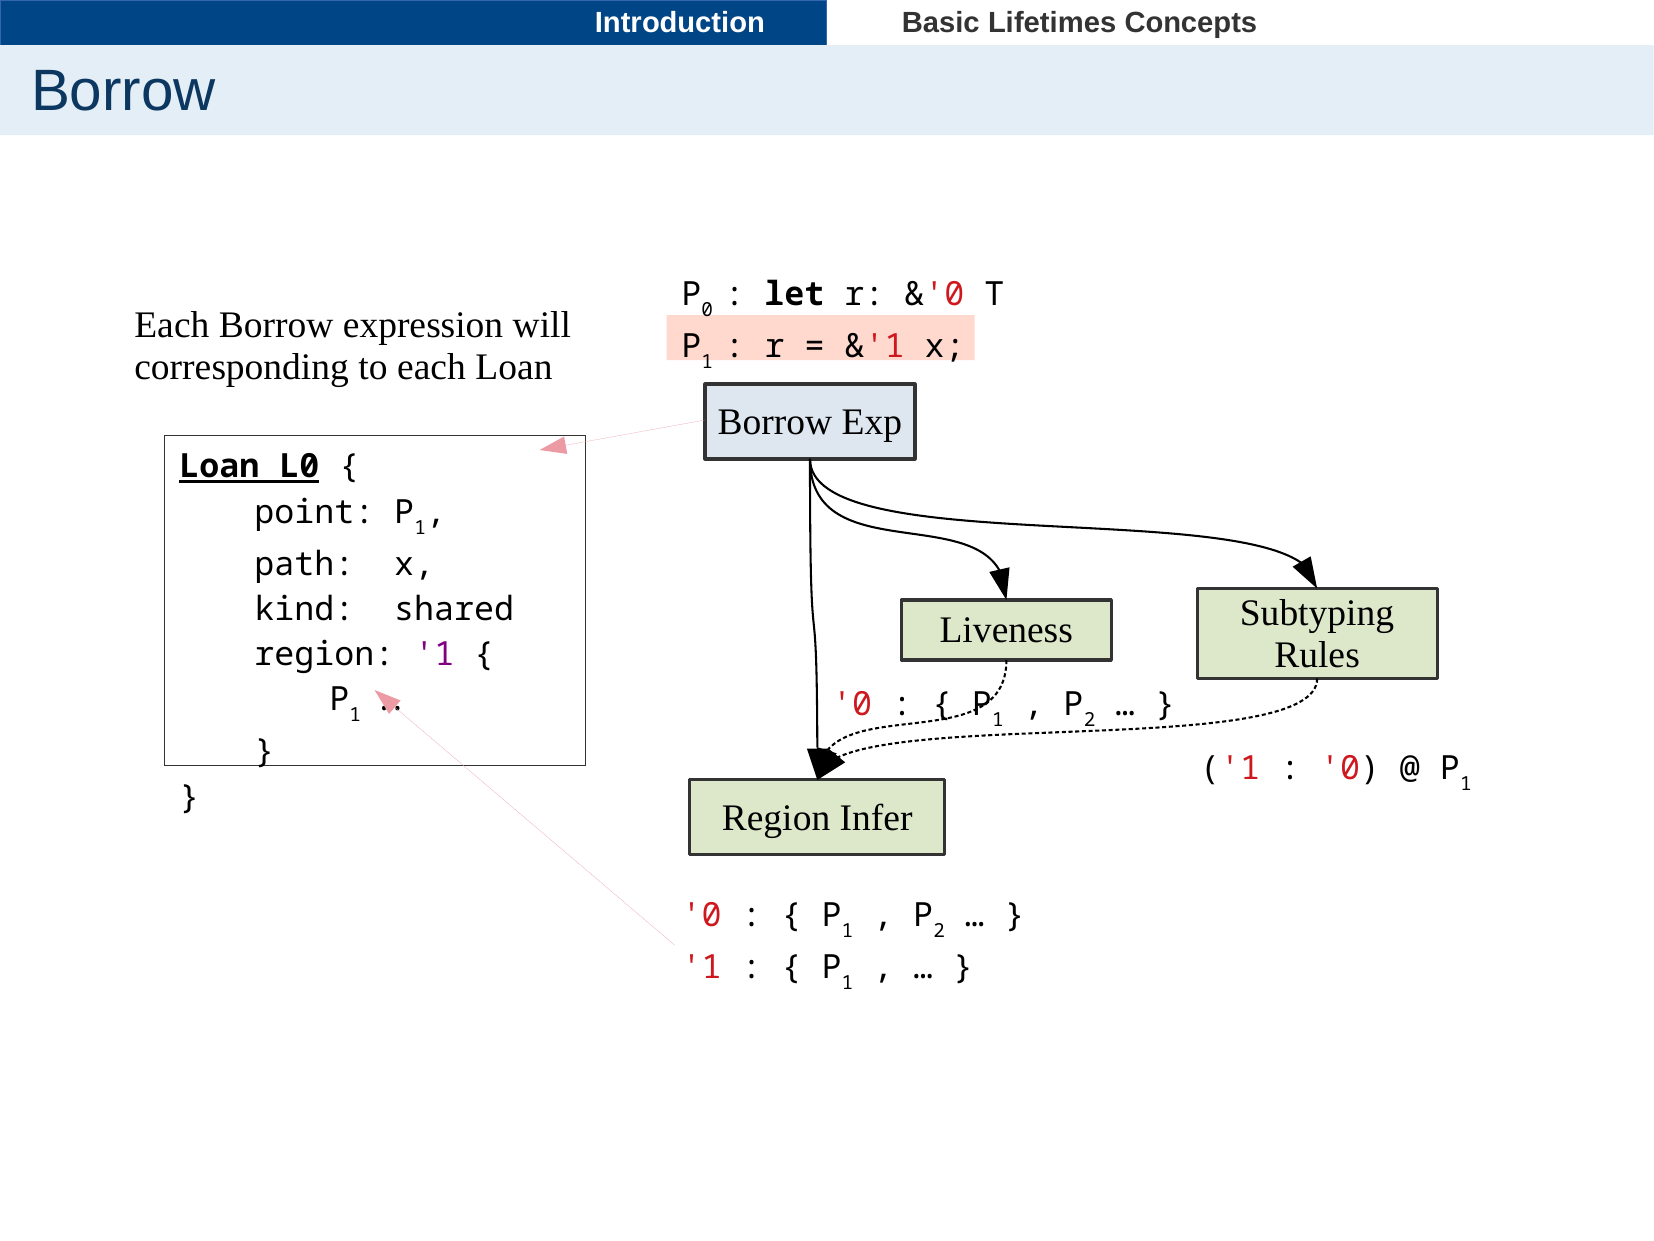

# Introduction
	Basic Lifetimes Concepts
 Borrow
P0 : let r: &'0 T
P1 : r = &'1 x;
Each Borrow expression will corresponding to each Loan
Borrow Exp
Loan L0 {
	point: P1,
	path: x,
	kind: shared
	region: '1 {
		P1 …
	}
}
Subtyping
Rules
Liveness
'0 : { P1 , P2 … }
('1 : '0) @ P1
Region Infer
'0 : { P1 , P2 … }
'1 : { P1 , … }
25